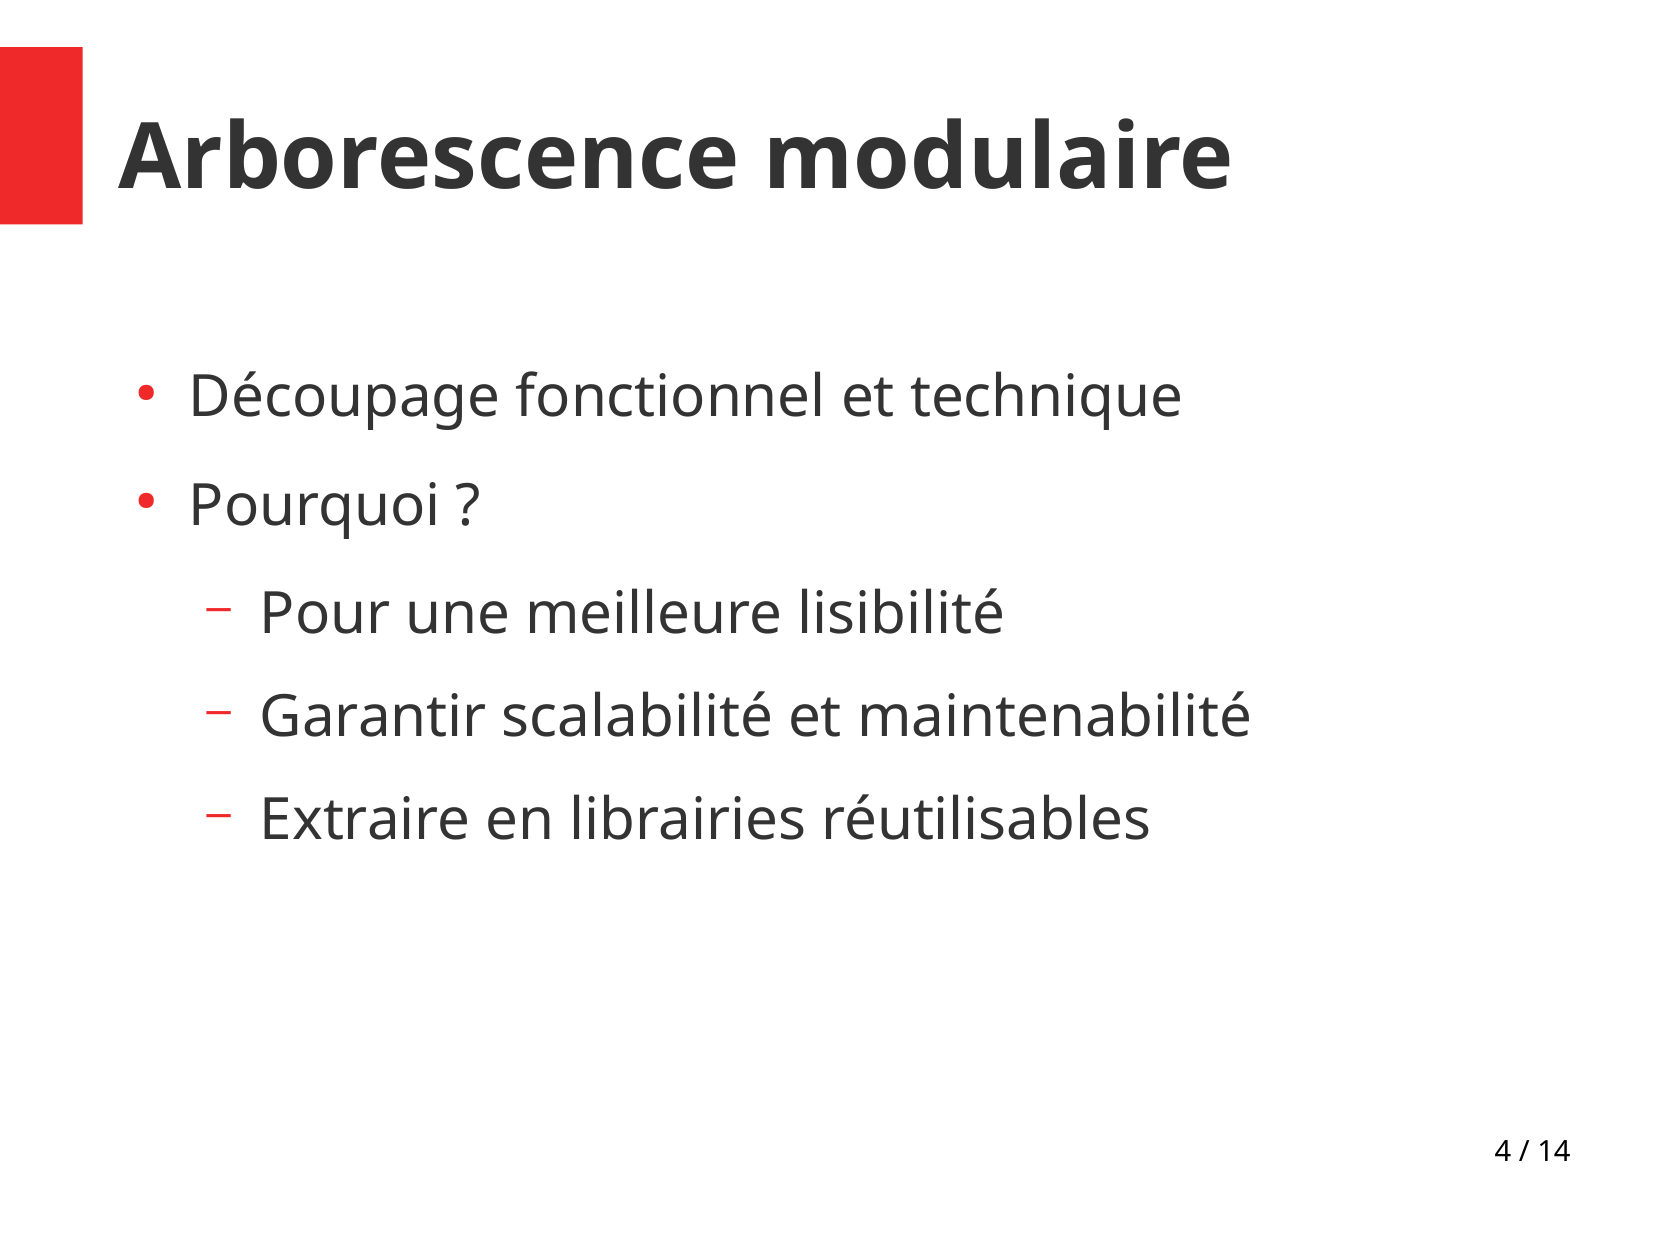

# Arborescence modulaire
Découpage fonctionnel et technique
Pourquoi ?
Pour une meilleure lisibilité
Garantir scalabilité et maintenabilité
Extraire en librairies réutilisables
4